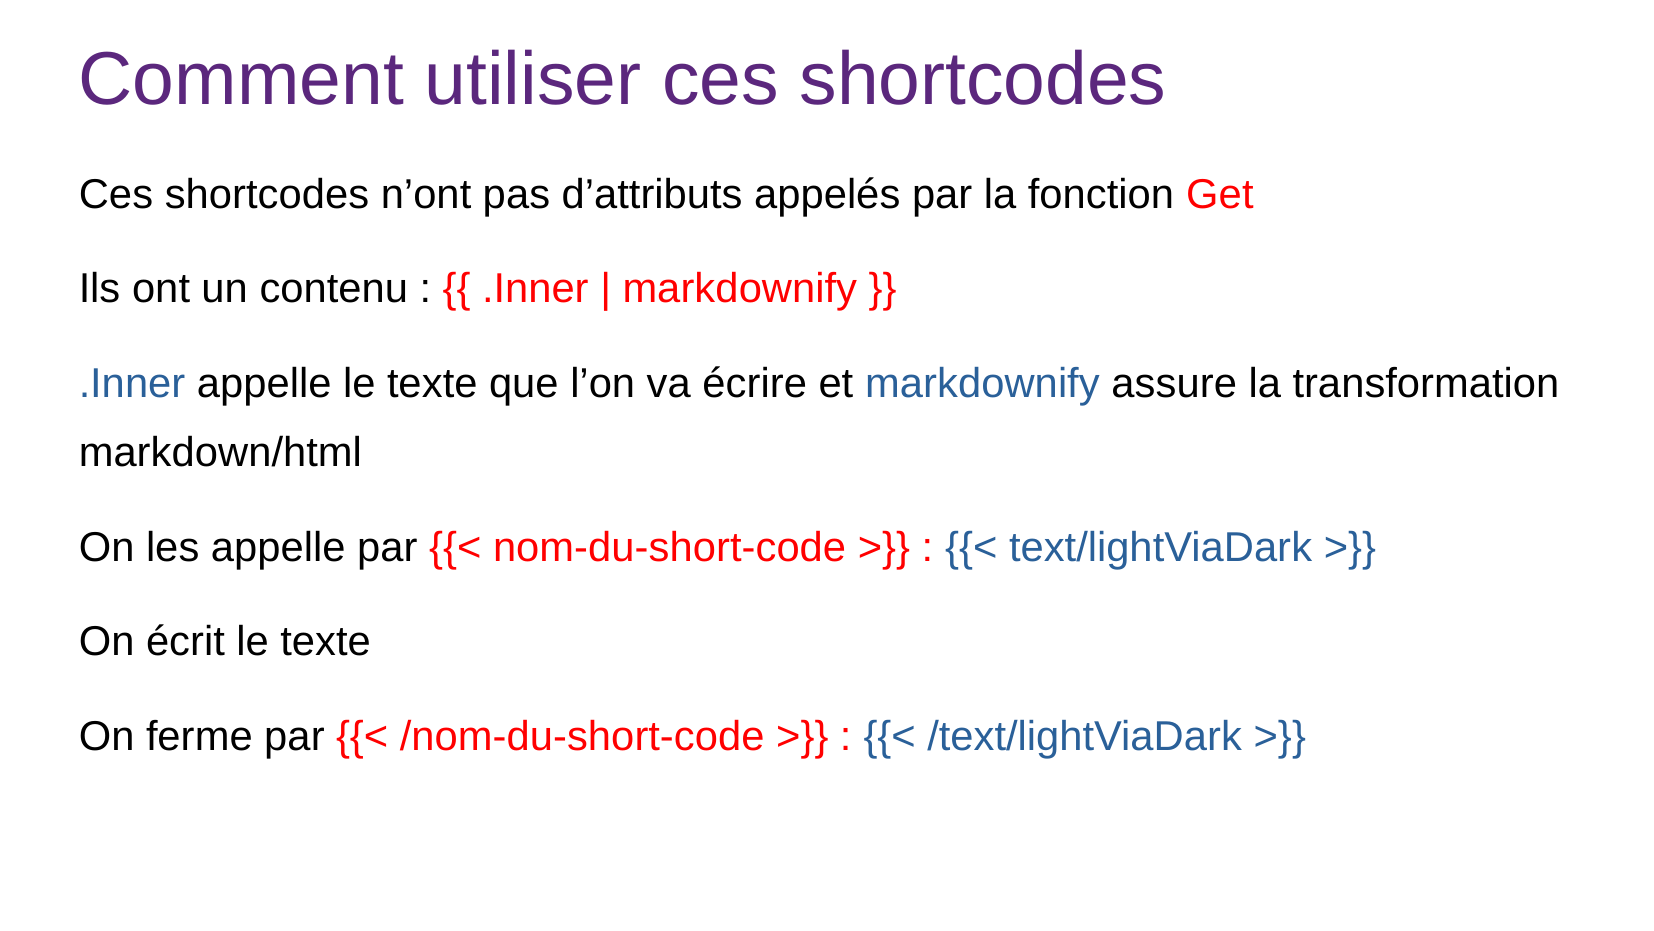

# Comment utiliser ces shortcodes
Ces shortcodes n’ont pas d’attributs appelés par la fonction Get
Ils ont un contenu : {{ .Inner | markdownify }}
.Inner appelle le texte que l’on va écrire et markdownify assure la transformation markdown/html
On les appelle par {{< nom-du-short-code >}} : {{< text/lightViaDark >}}
On écrit le texte
On ferme par {{< /nom-du-short-code >}} : {{< /text/lightViaDark >}}